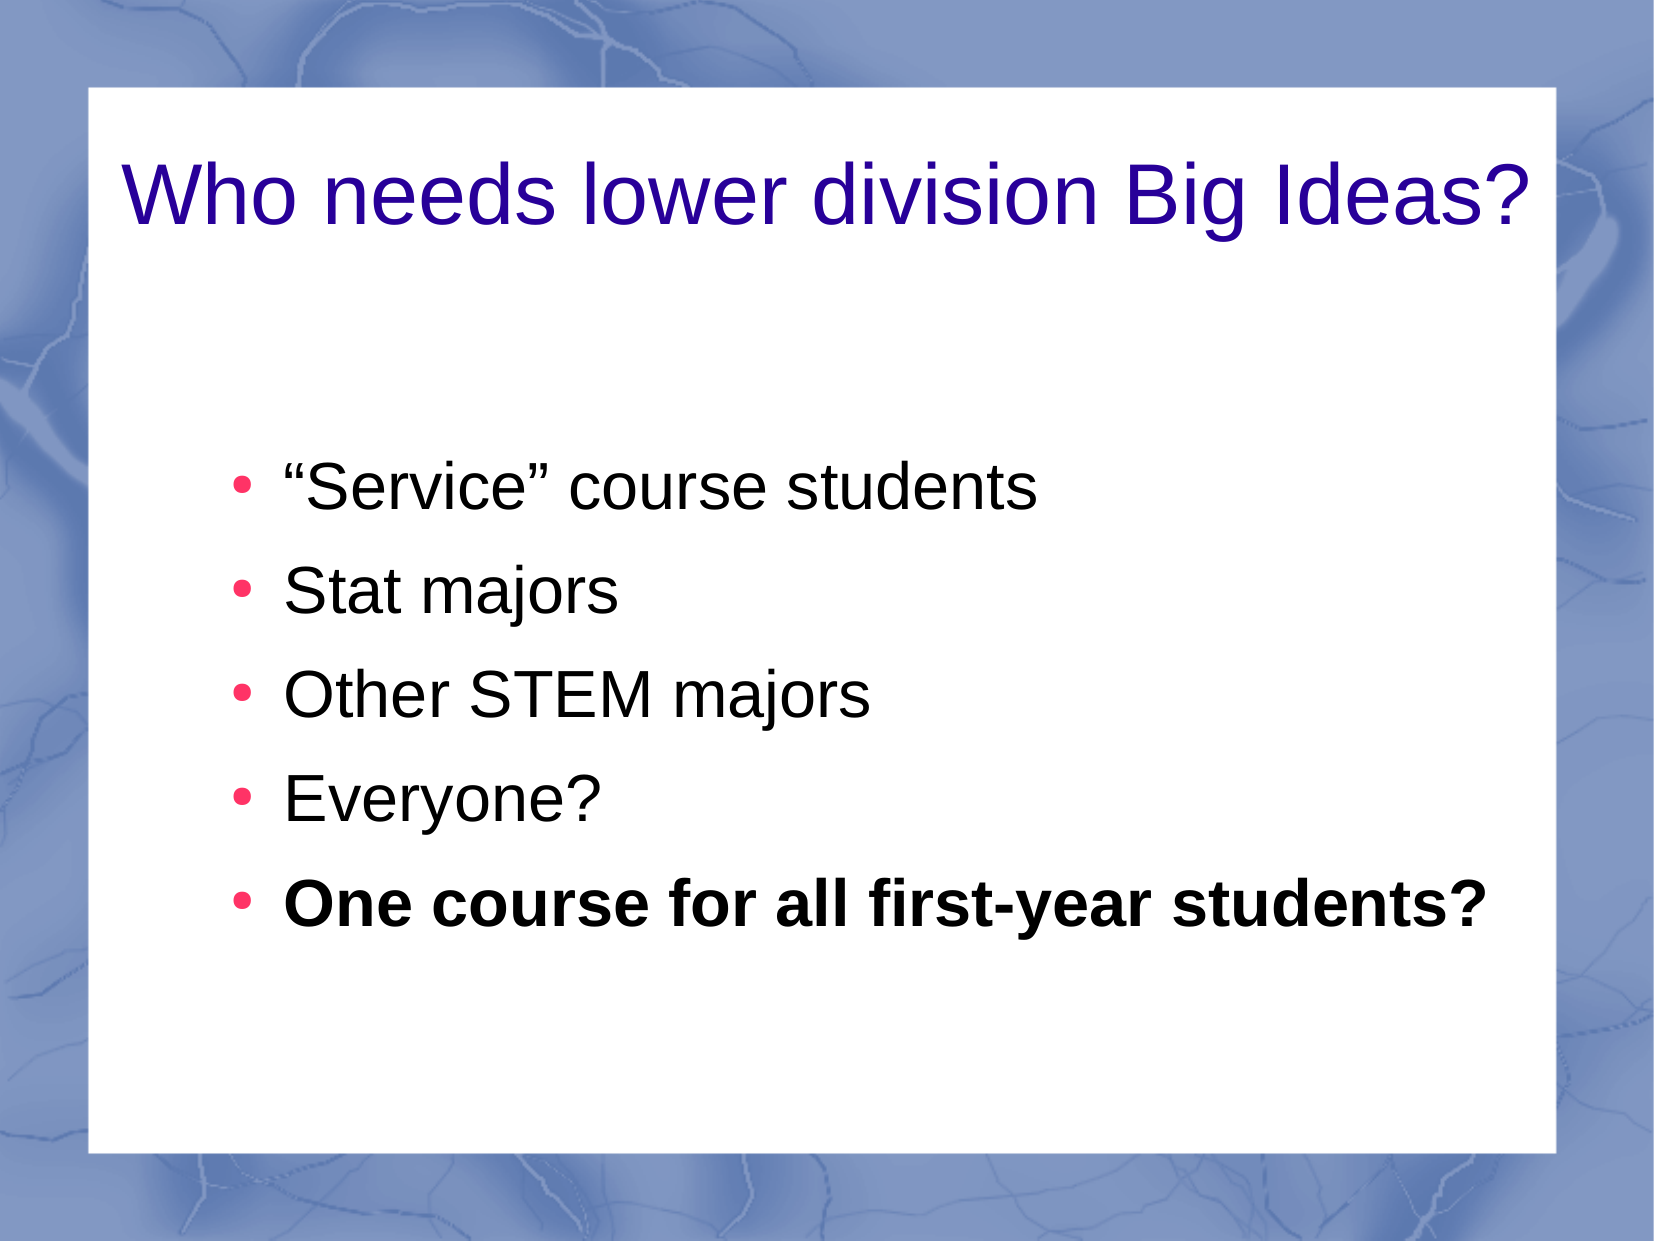

# Who needs lower division Big Ideas?
“Service” course students
Stat majors
Other STEM majors
Everyone?
One course for all first-year students?